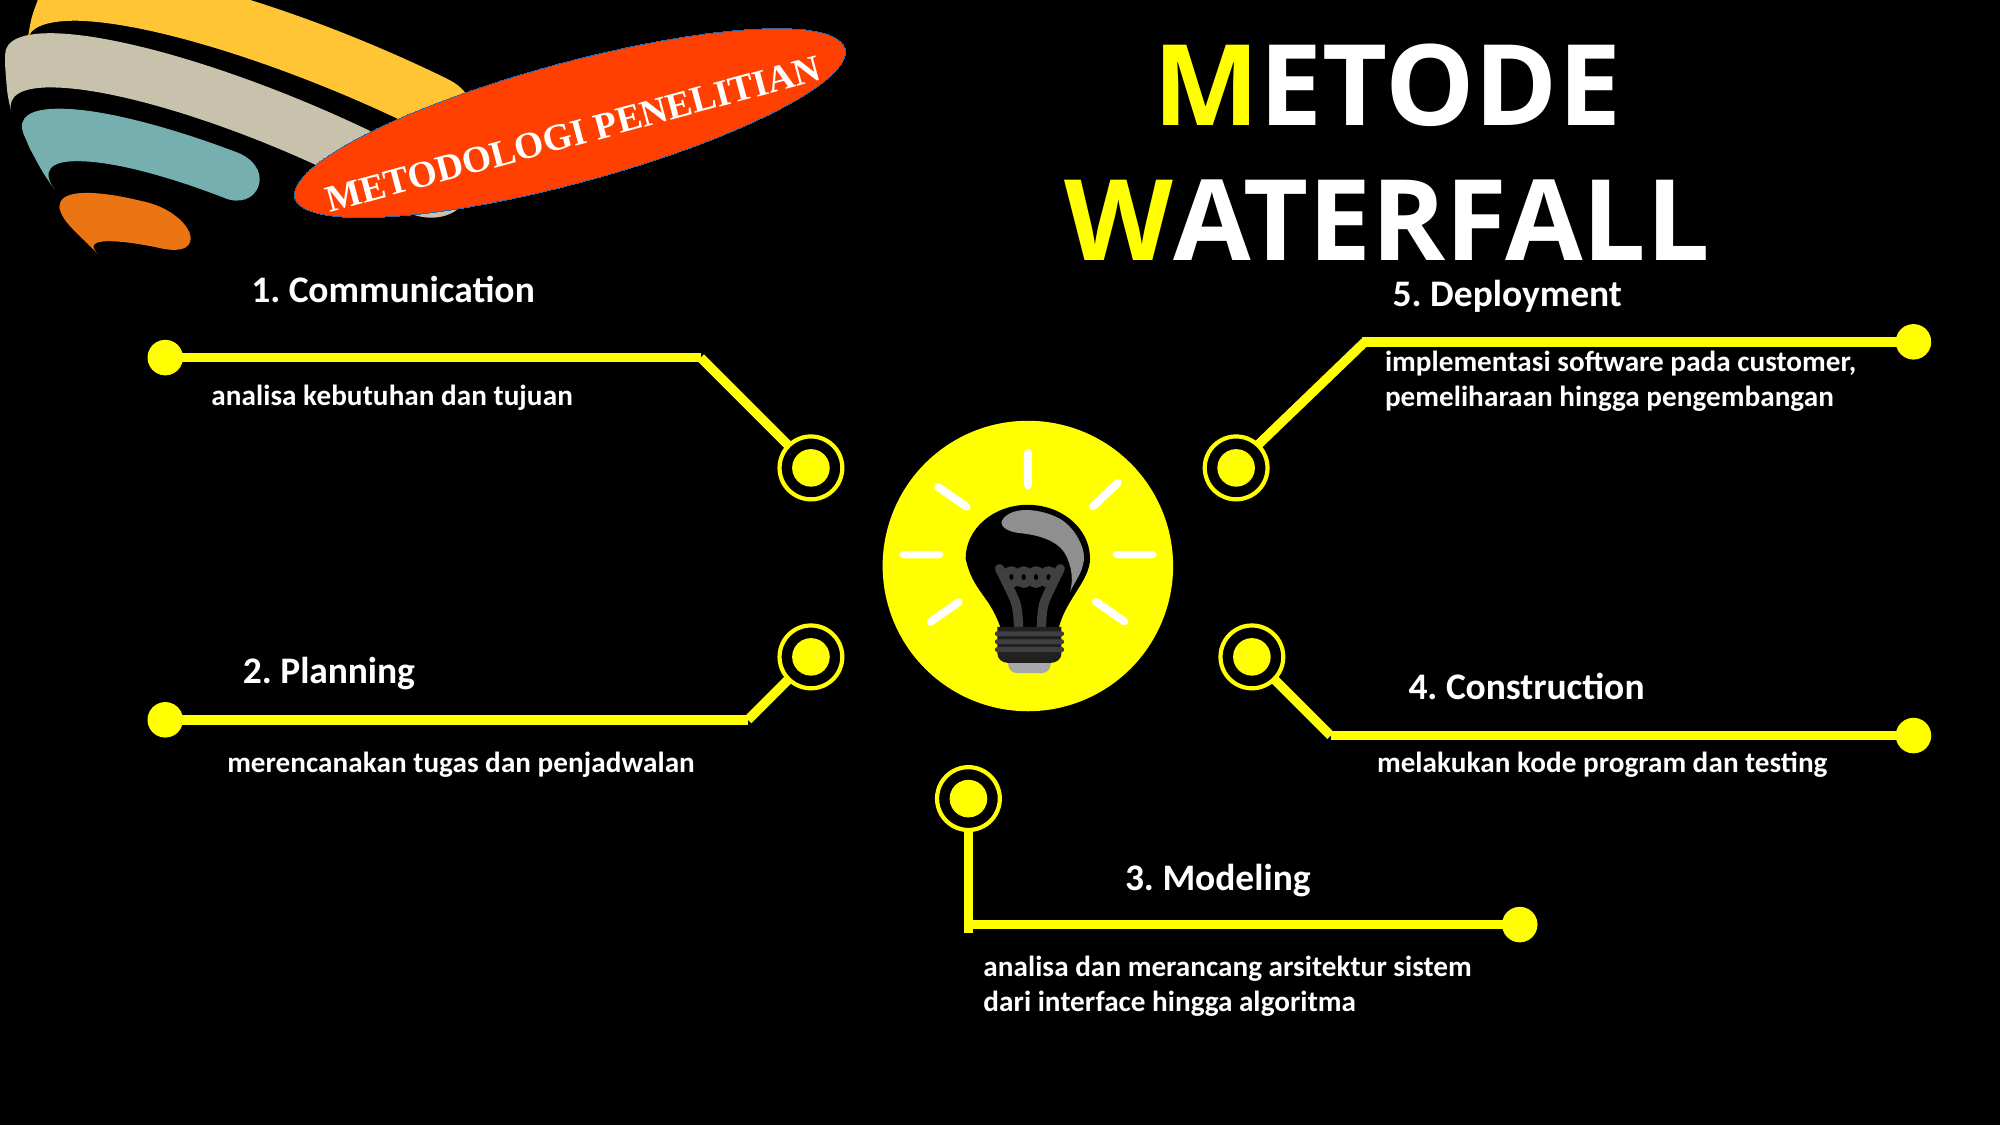

METODE WATERFALL
METODOLOGI PENELITIAN
1. Communication
5. Deployment
implementasi software pada customer, pemeliharaan hingga pengembangan
analisa kebutuhan dan tujuan
2. Planning
4. Construction
merencanakan tugas dan penjadwalan
melakukan kode program dan testing
3. Modeling
analisa dan merancang arsitektur sistem dari interface hingga algoritma